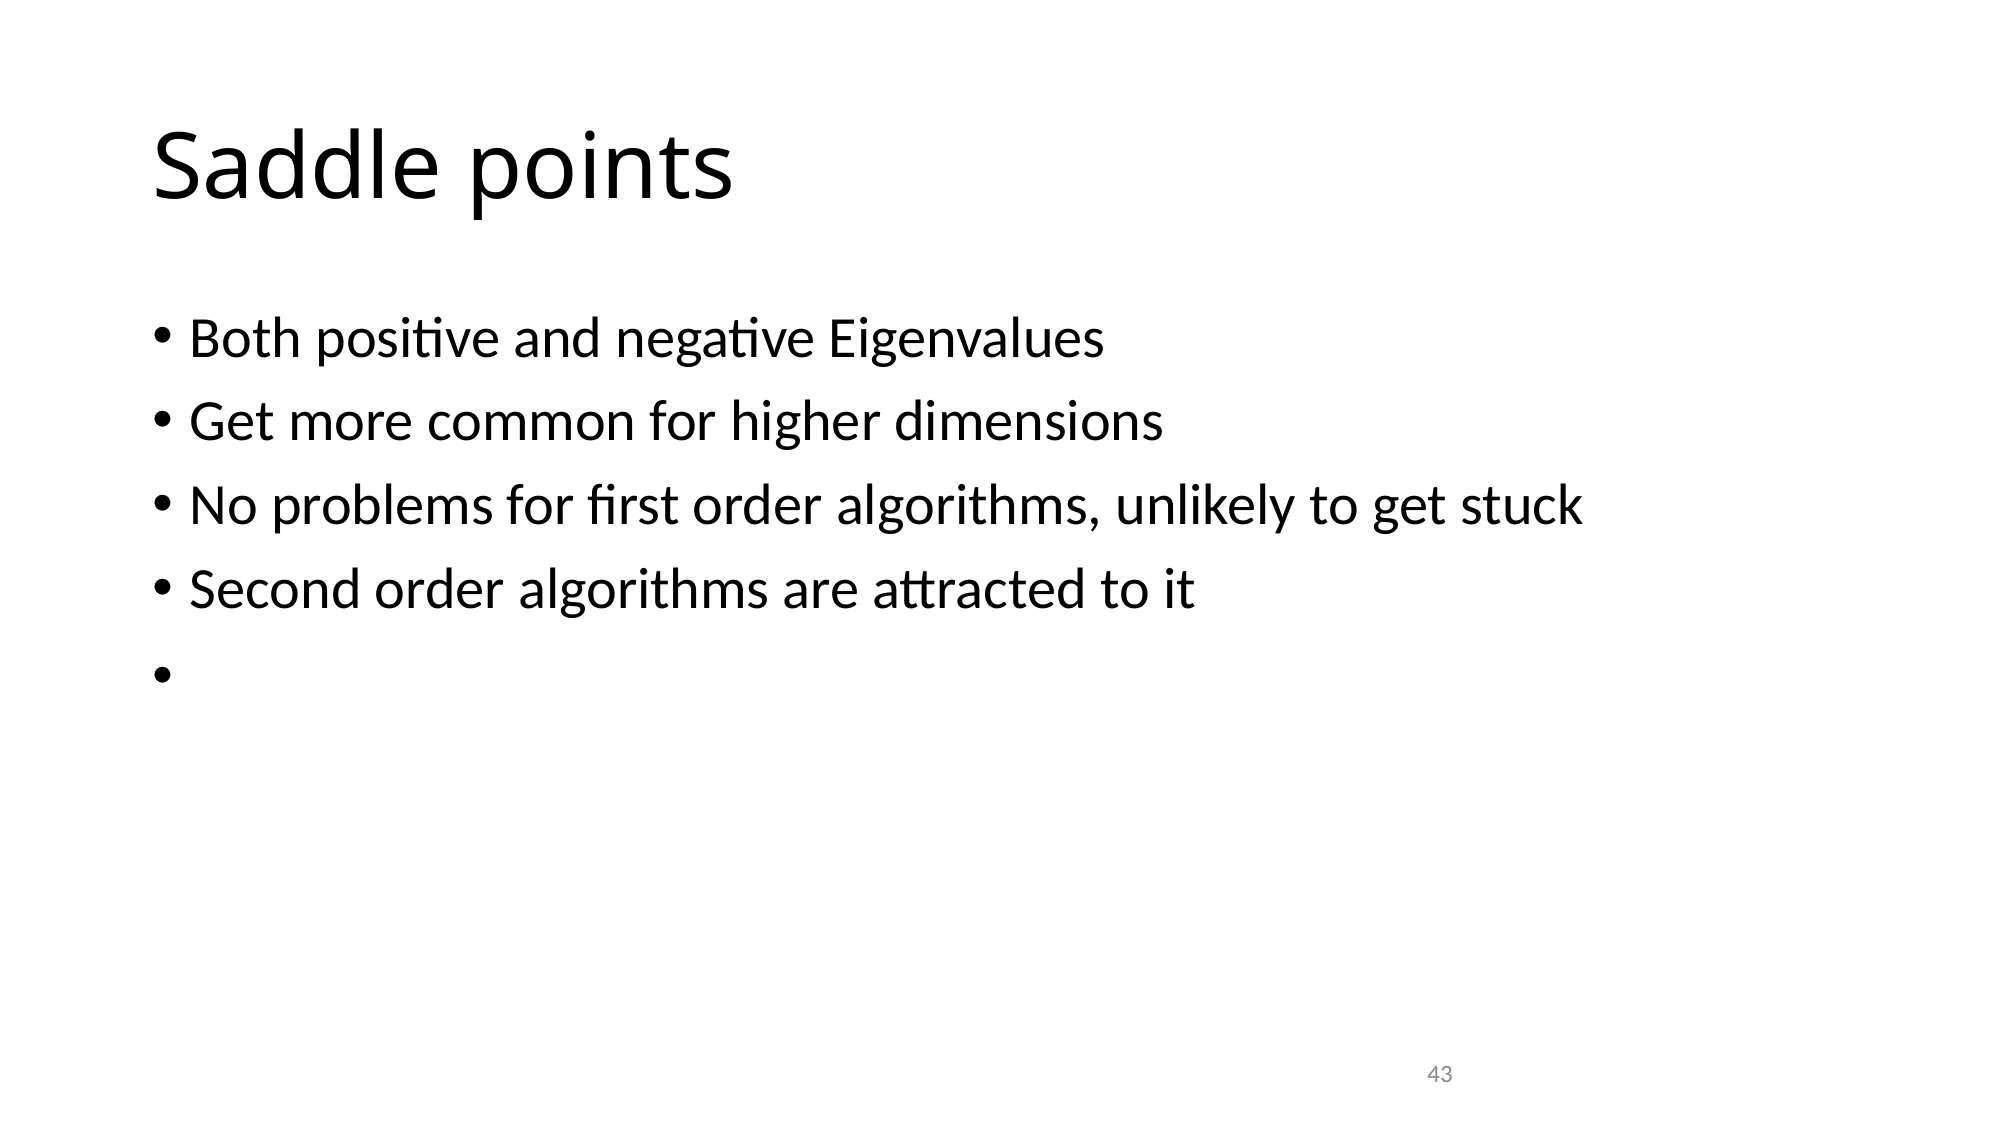

# Saddle points
Both positive and negative Eigenvalues
Get more common for higher dimensions
No problems for first order algorithms, unlikely to get stuck
Second order algorithms are attracted to it